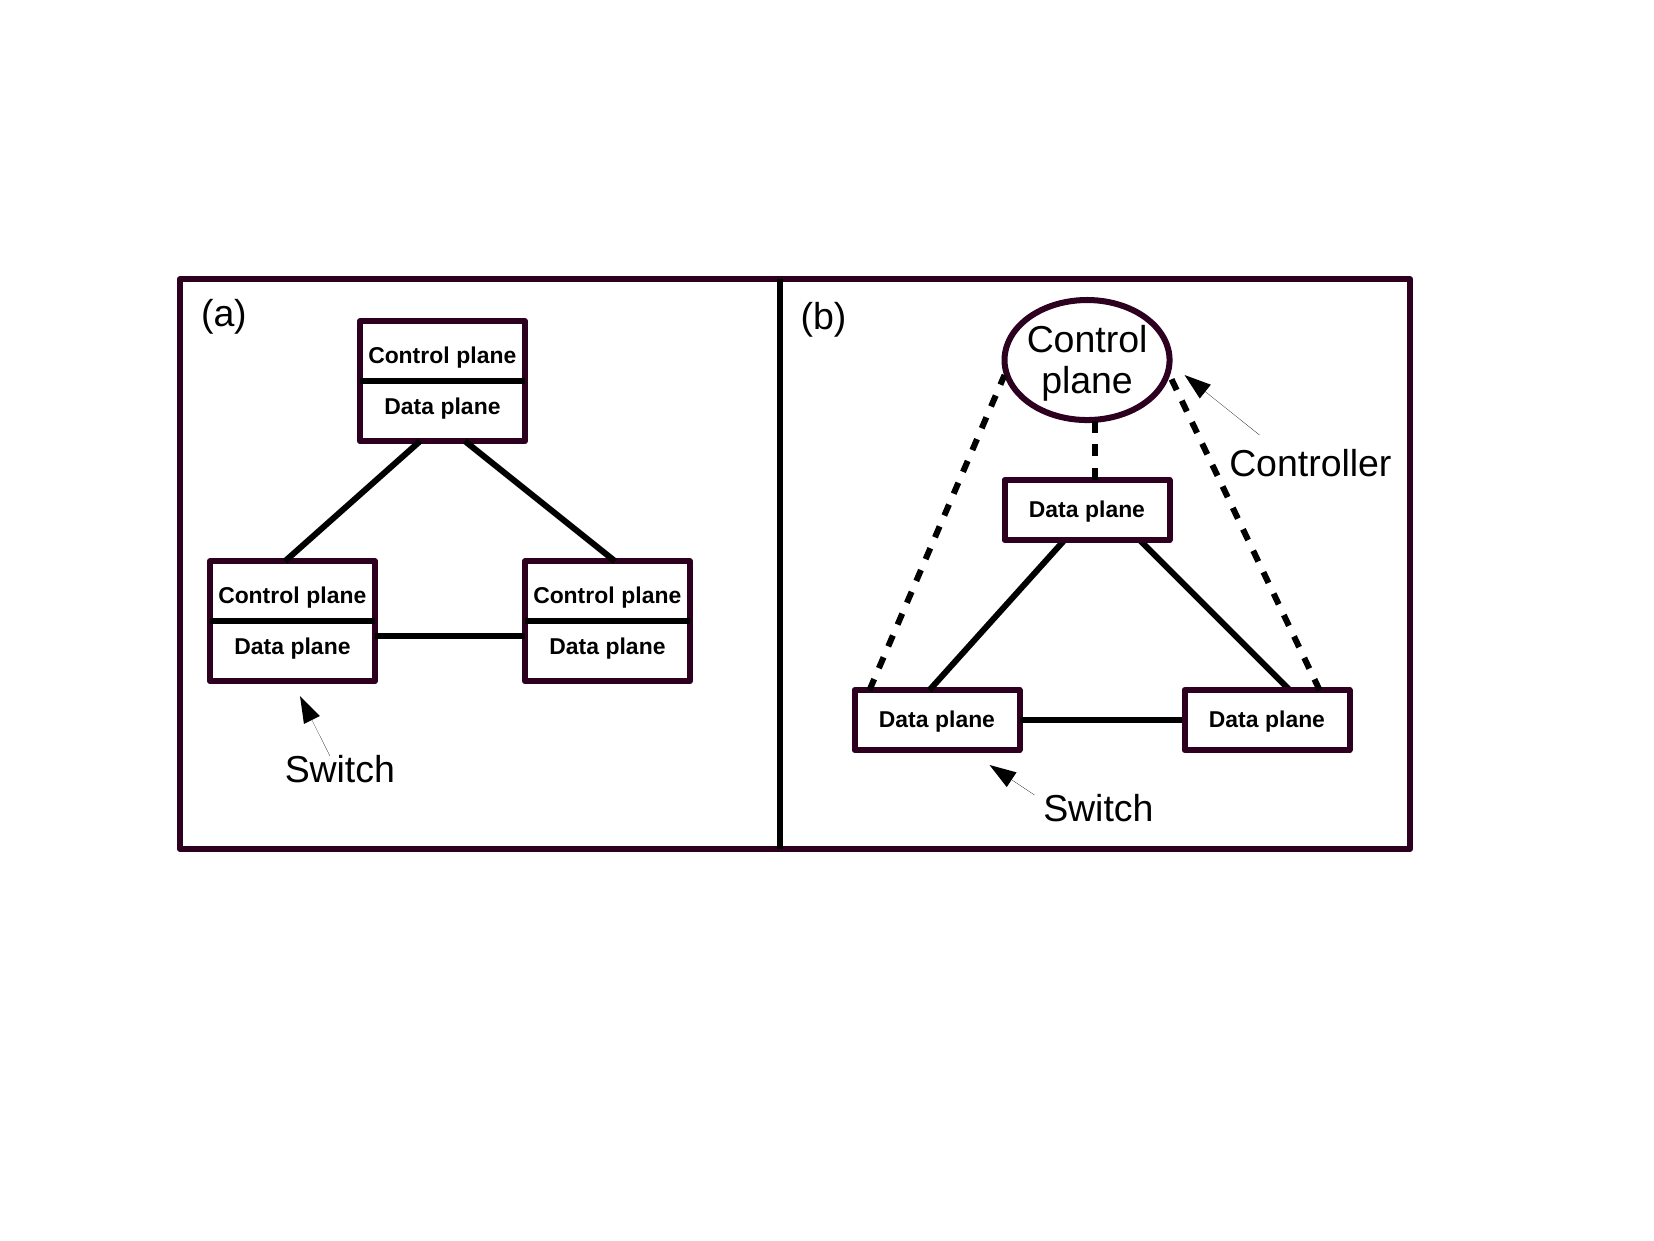

(a)
(b)
Control
plane
Control plane
Data plane
Controller
Data plane
Control plane
Data plane
Control plane
Data plane
Data plane
Data plane
Switch
Switch